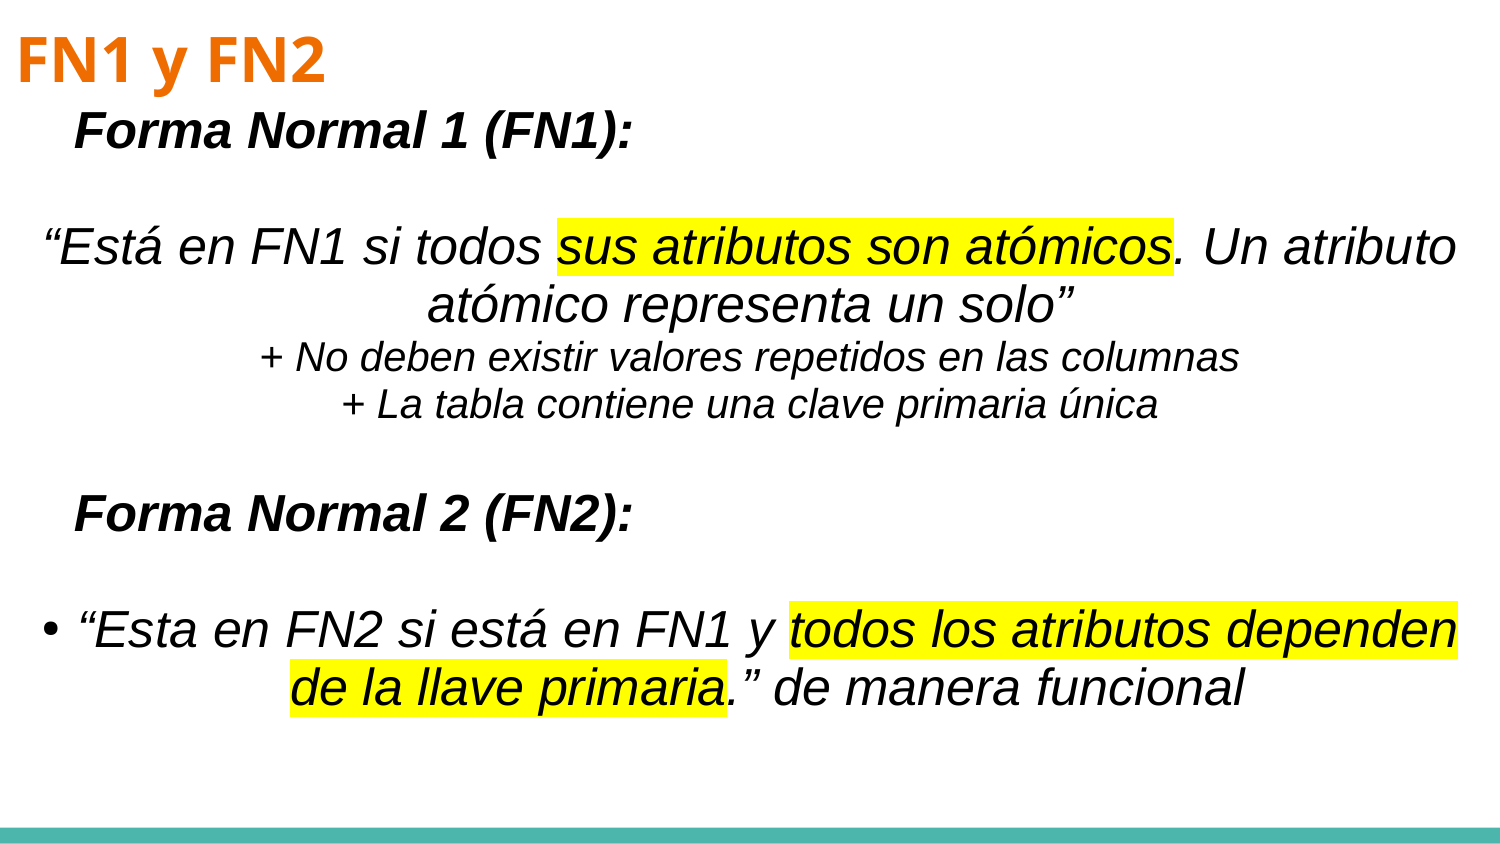

# FN1 y FN2
Forma Normal 1 (FN1):
“Está en FN1 si todos sus atributos son atómicos. Un atributo atómico representa un solo”
+ No deben existir valores repetidos en las columnas
+ La tabla contiene una clave primaria única
Forma Normal 2 (FN2):
“Esta en FN2 si está en FN1 y todos los atributos dependen de la llave primaria.” de manera funcional